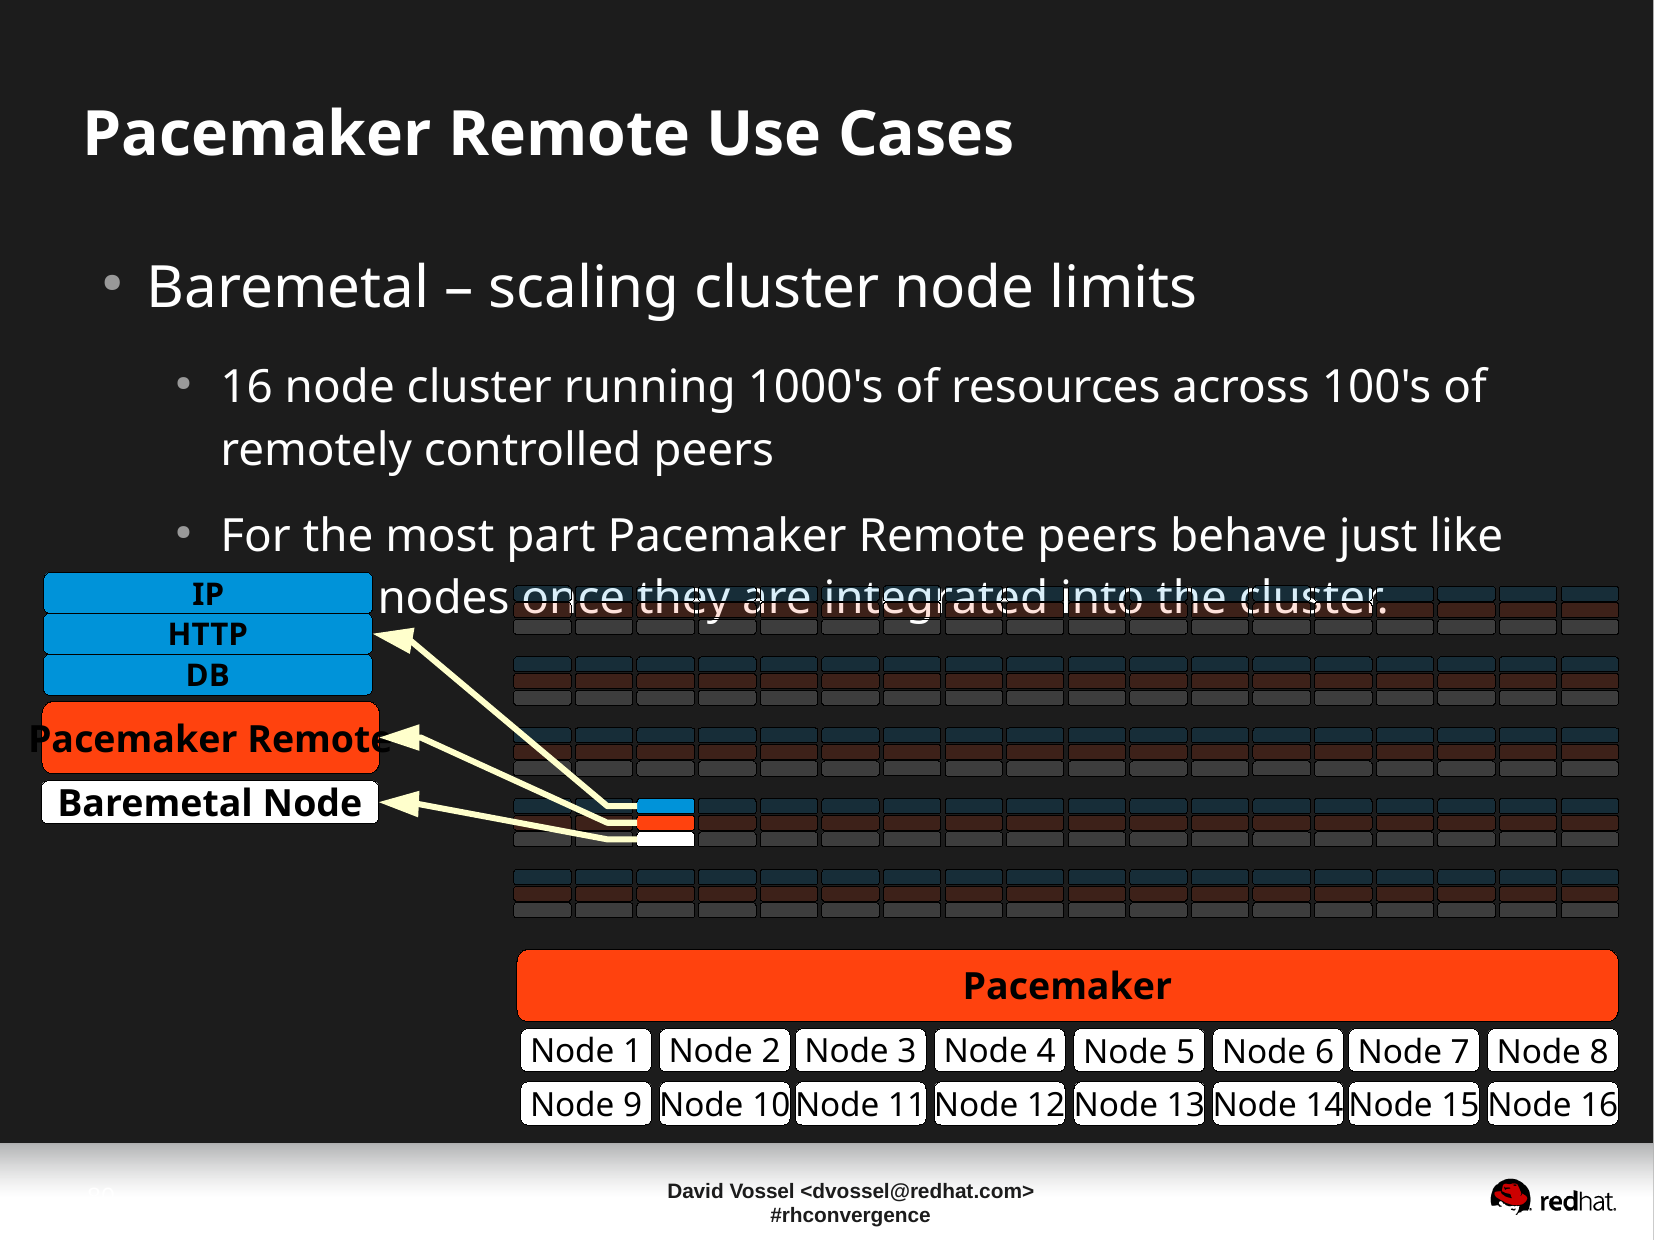

# Pacemaker Remote Use Cases
Baremetal – scaling cluster node limits
16 node cluster running 1000's of resources across 100's of remotely controlled peers
For the most part Pacemaker Remote peers behave just like cluster nodes once they are integrated into the cluster.
IP
HTTP
DB
Pacemaker Remote
Baremetal Node
Pacemaker
Node 1
Node 2
Node 3
Node 4
Node 5
Node 6
Node 7
Node 8
Node 9
Node 10
Node 11
Node 12
Node 13
Node 14
Node 15
Node 16